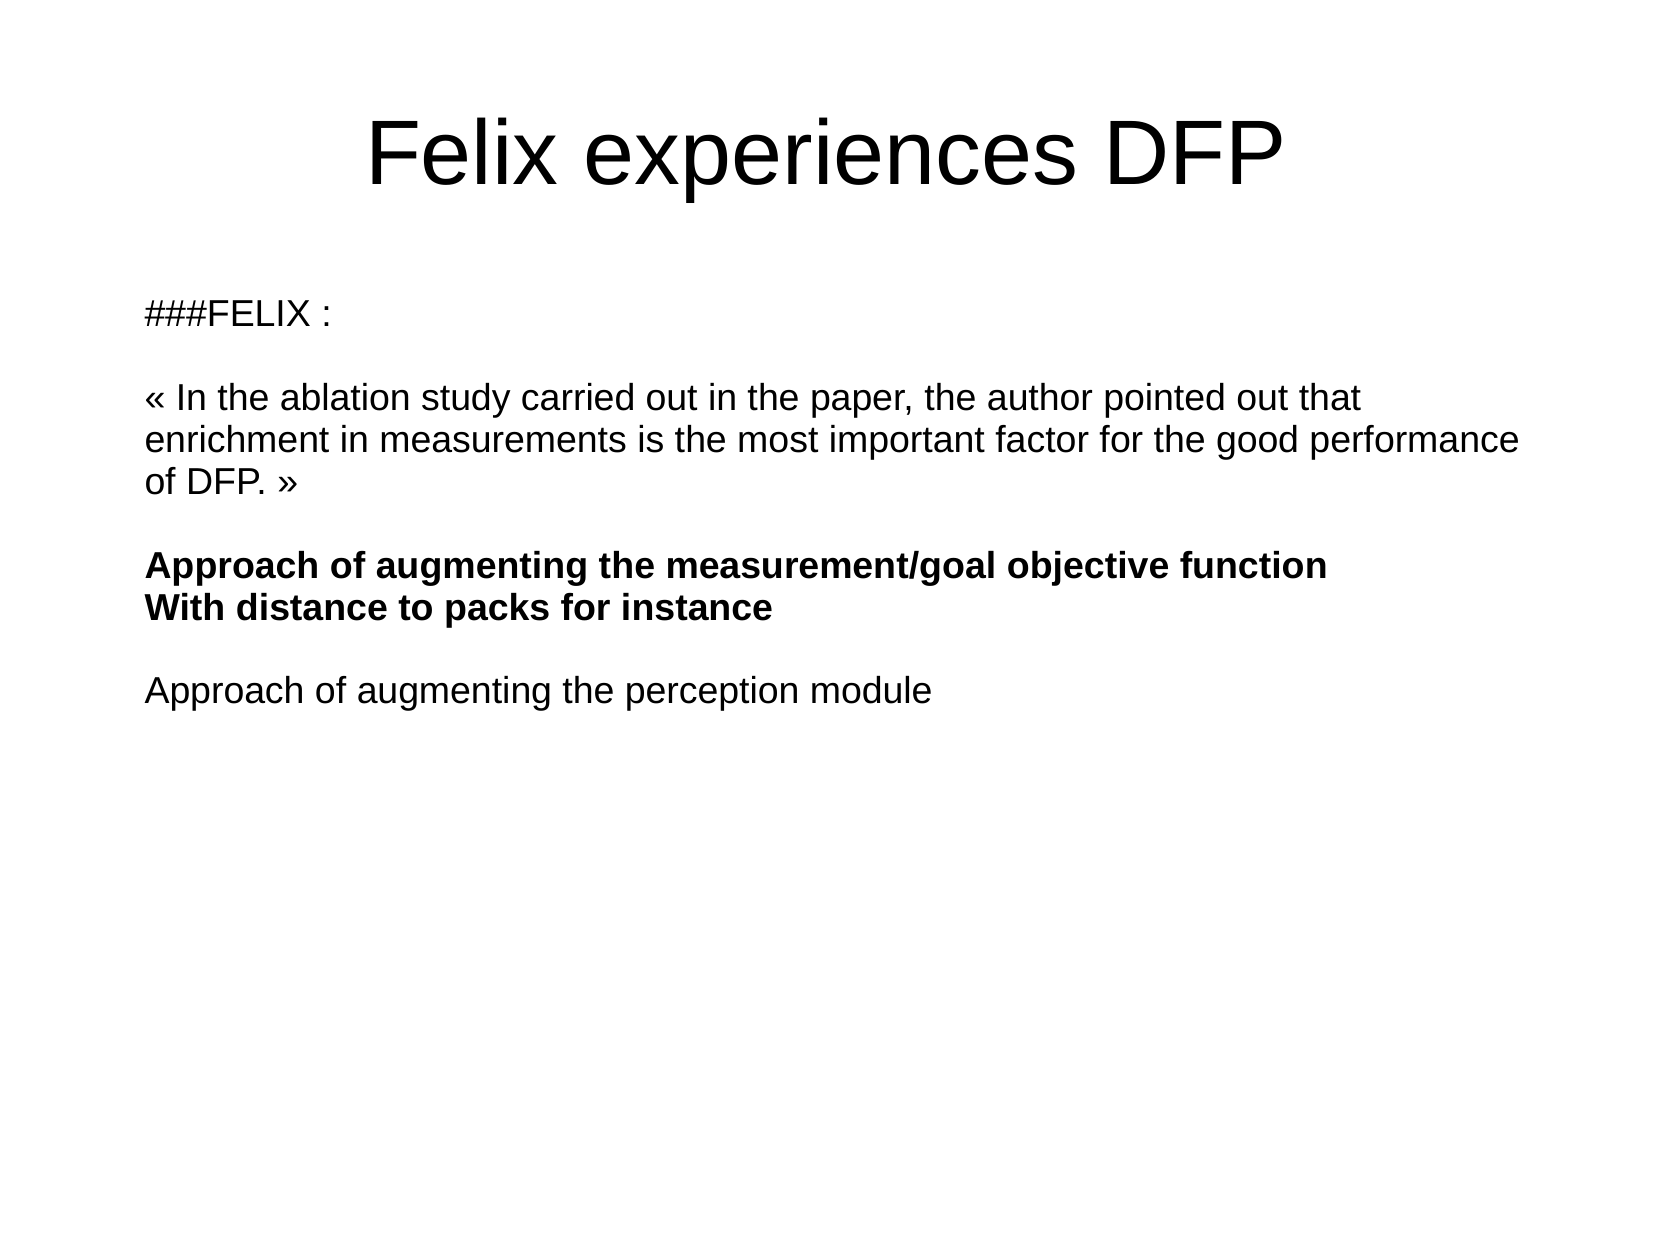

# Felix experiences DFP
###FELIX :
« In the ablation study carried out in the paper, the author pointed out that enrichment in measurements is the most important factor for the good performance of DFP. »
Approach of augmenting the measurement/goal objective function
With distance to packs for instance
Approach of augmenting the perception module